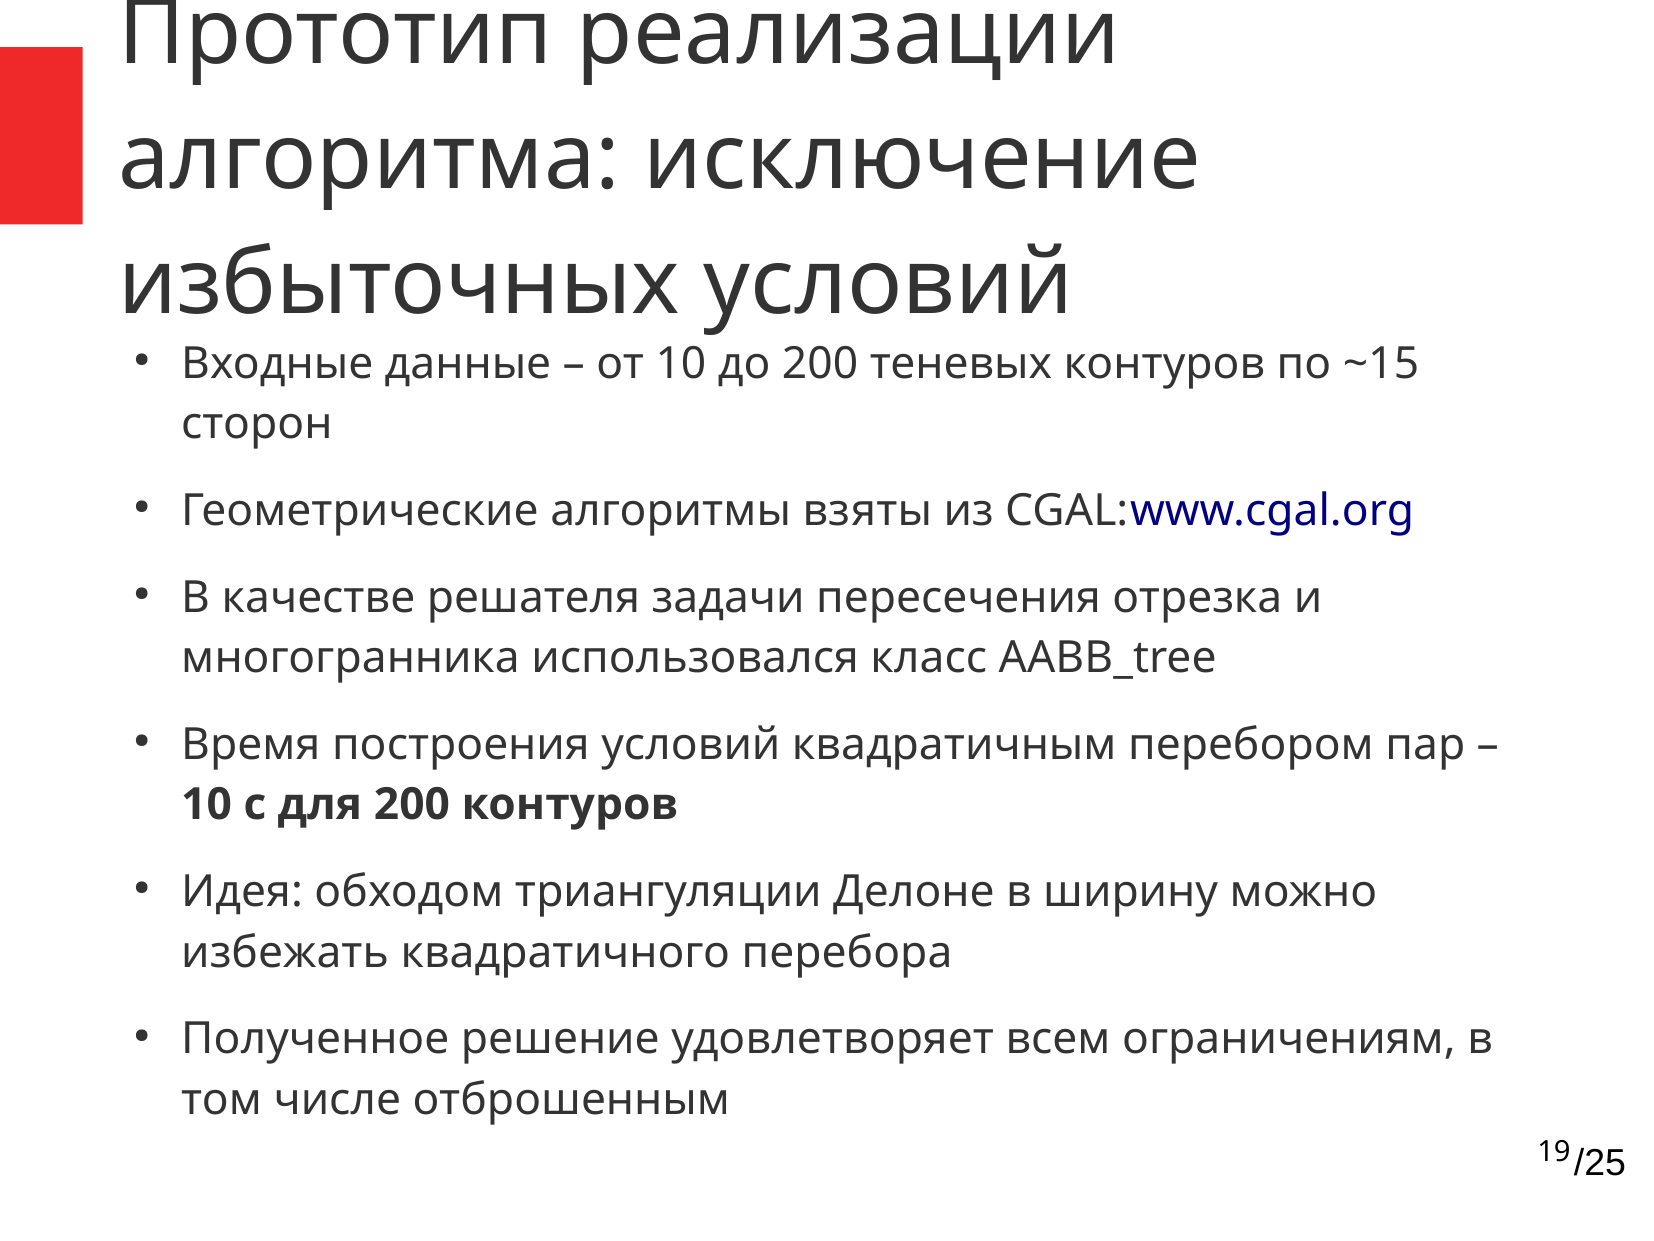

# Прототип реализации алгоритма: исключение избыточных условий
Входные данные – от 10 до 200 теневых контуров по ~15 сторон
Геометрические алгоритмы взяты из CGAL:www.cgal.org
В качестве решателя задачи пересечения отрезка и многогранника использовался класс AABB_tree
Время построения условий квадратичным перебором пар – 10 с для 200 контуров
Идея: обходом триангуляции Делоне в ширину можно избежать квадратичного перебора
Полученное решение удовлетворяет всем ограничениям, в том числе отброшенным
19
/25